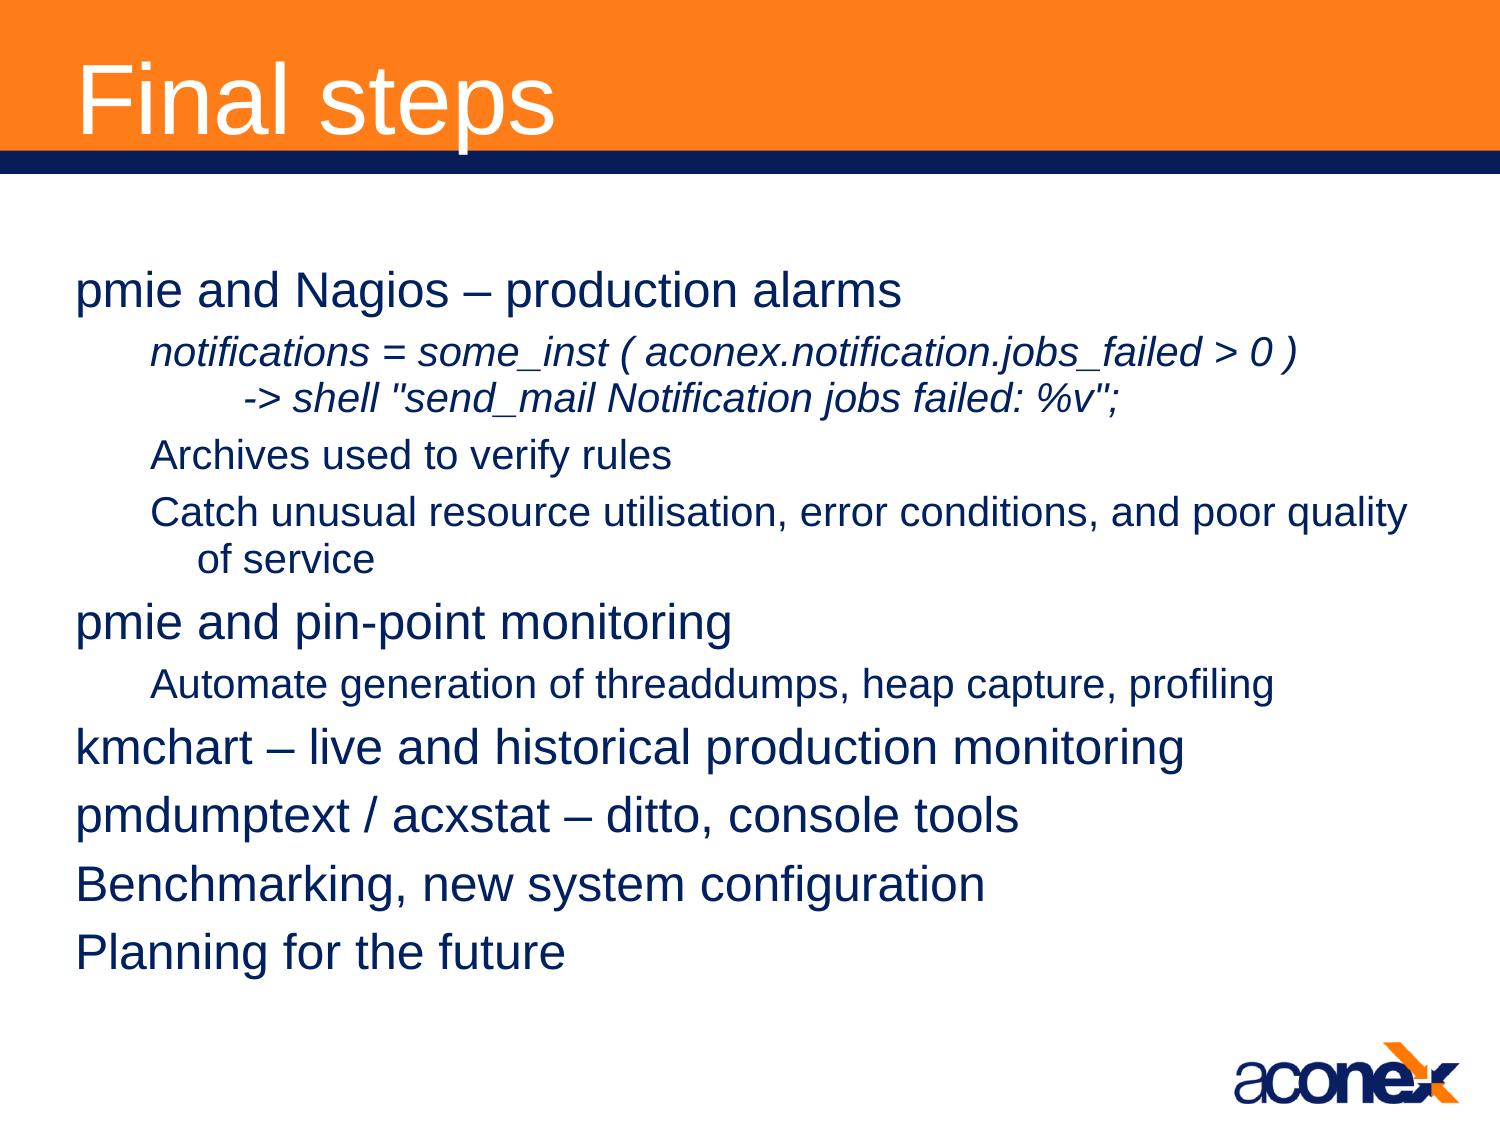

# Final steps
pmie and Nagios – production alarms
notifications = some_inst ( aconex.notification.jobs_failed > 0 ) -> shell "send_mail Notification jobs failed: %v";
Archives used to verify rules
Catch unusual resource utilisation, error conditions, and poor quality of service
pmie and pin-point monitoring
Automate generation of threaddumps, heap capture, profiling
kmchart – live and historical production monitoring
pmdumptext / acxstat – ditto, console tools
Benchmarking, new system configuration
Planning for the future